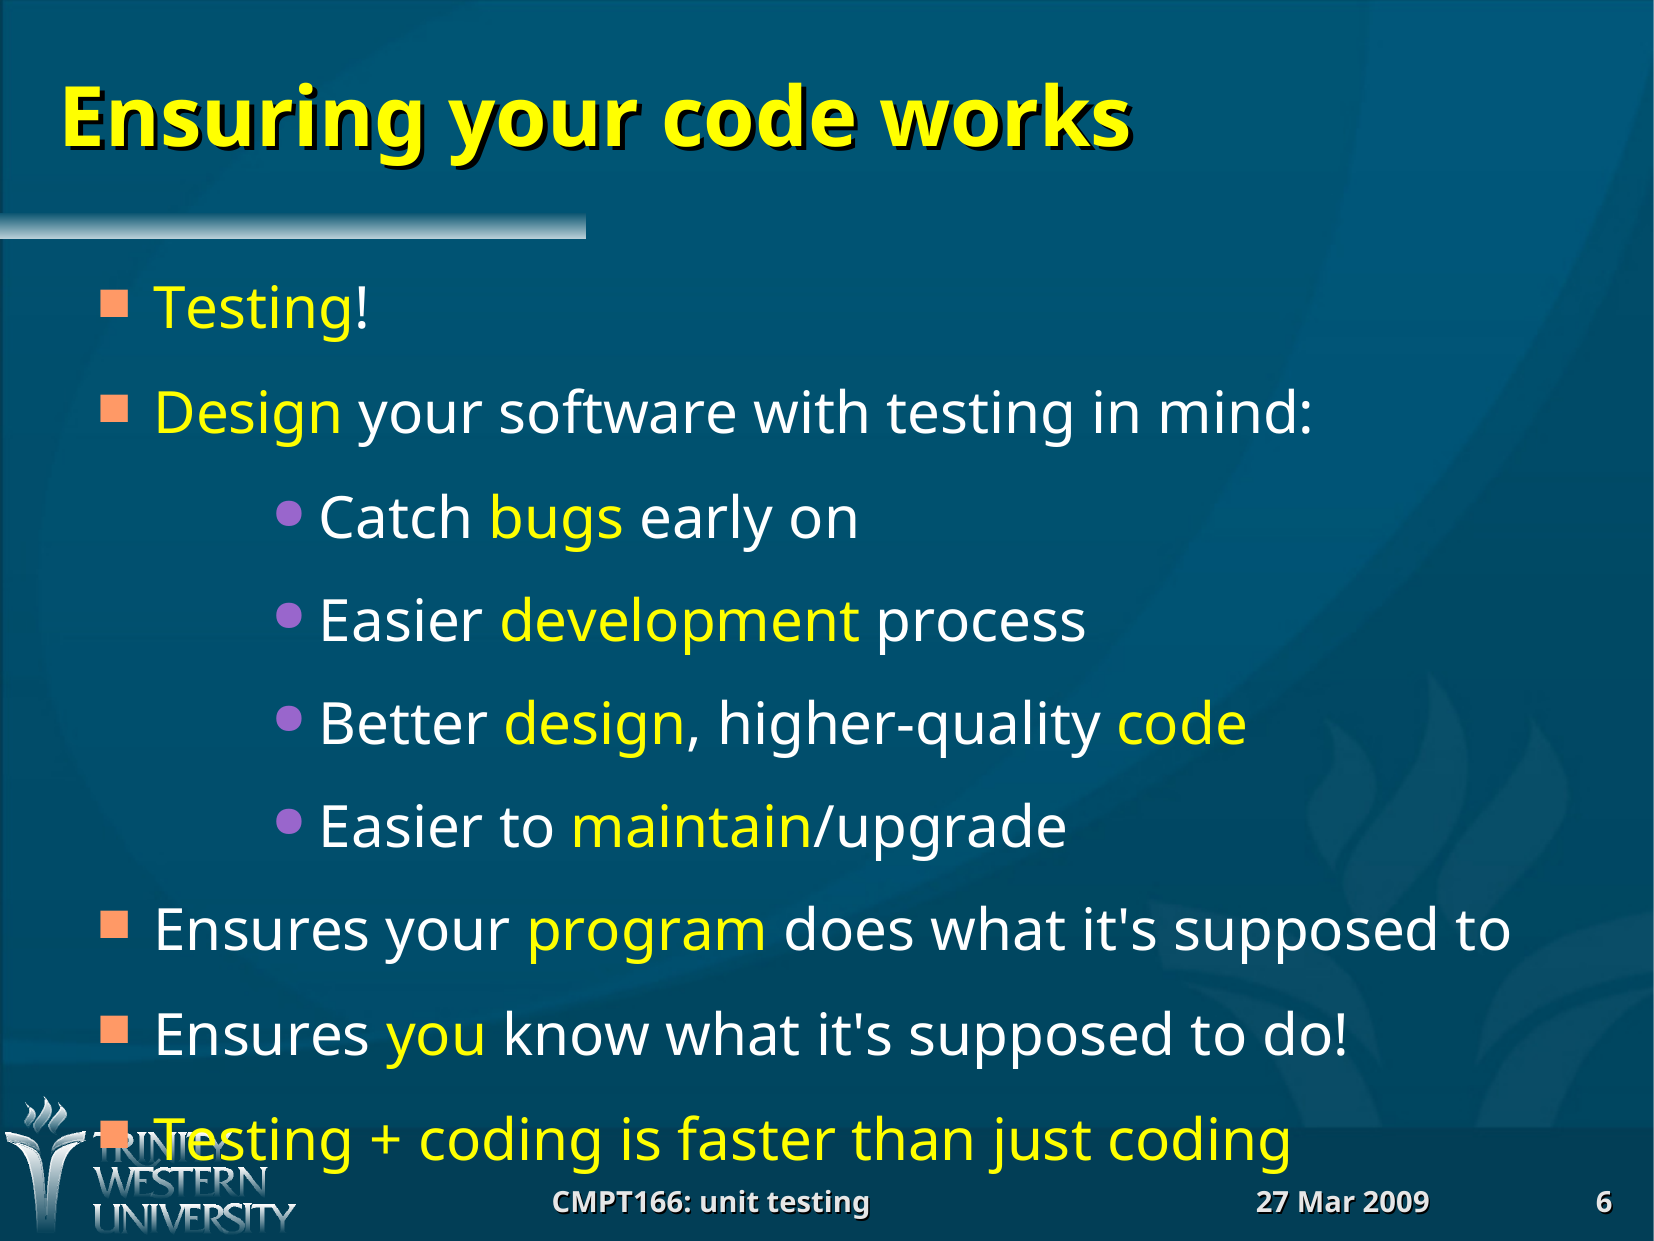

# Ensuring your code works
Testing!
Design your software with testing in mind:
Catch bugs early on
Easier development process
Better design, higher-quality code
Easier to maintain/upgrade
Ensures your program does what it's supposed to
Ensures you know what it's supposed to do!
Testing + coding is faster than just coding
CMPT166: unit testing
27 Mar 2009
6